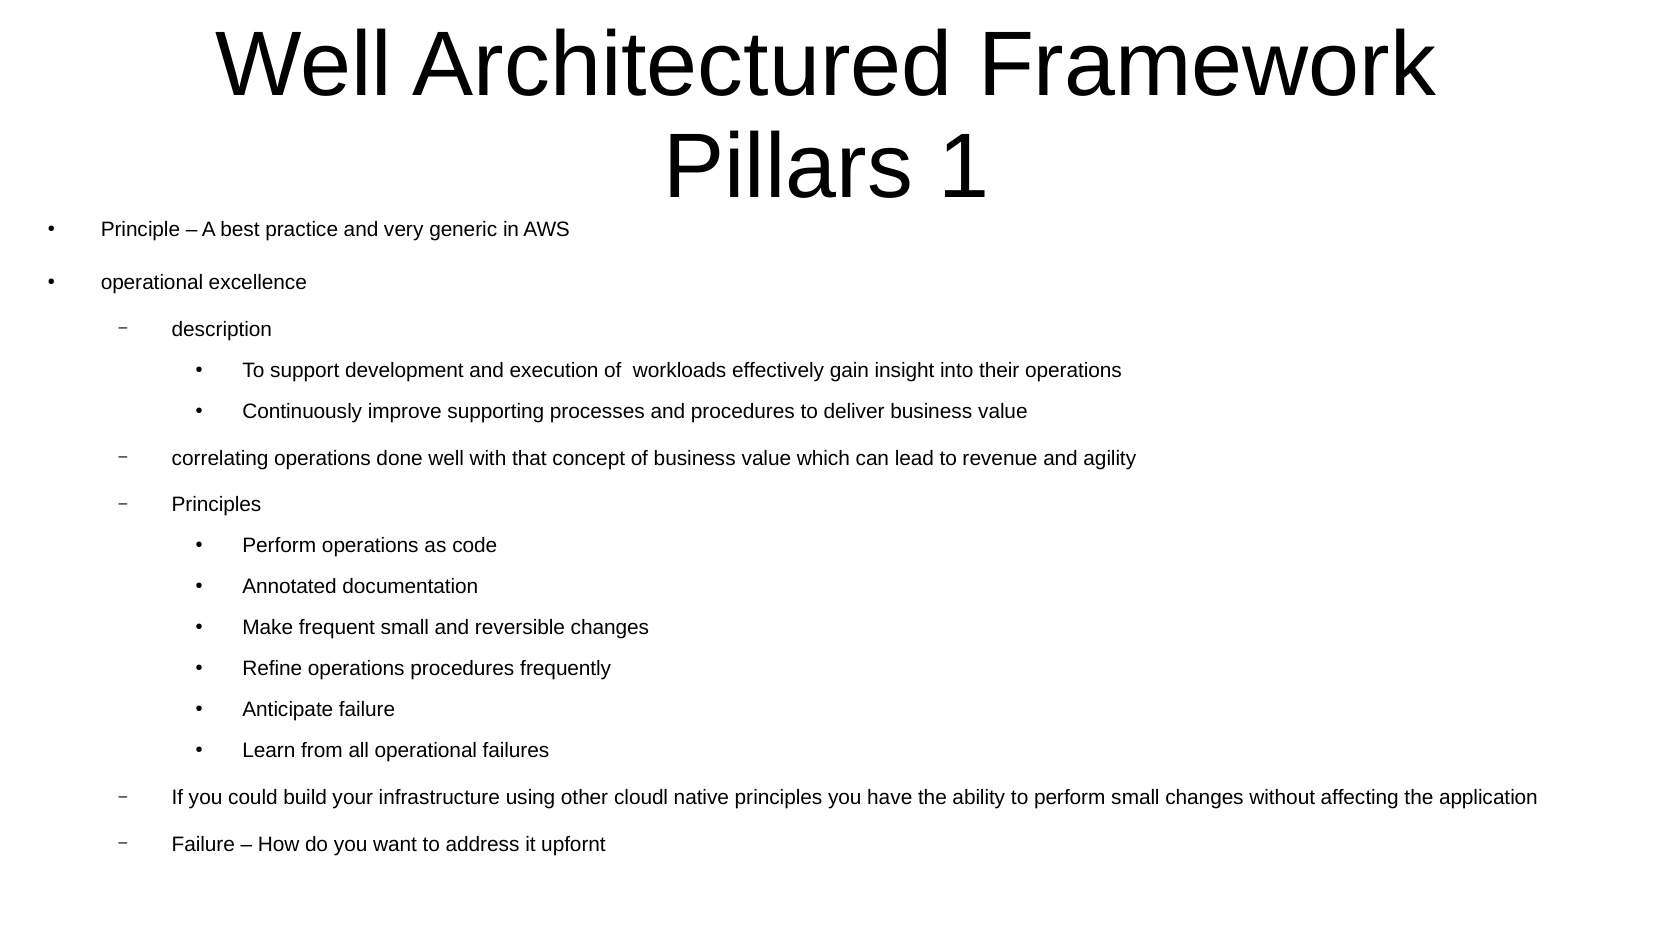

# Well Architectured Framework Pillars 1
Principle – A best practice and very generic in AWS
operational excellence
description
To support development and execution of workloads effectively gain insight into their operations
Continuously improve supporting processes and procedures to deliver business value
correlating operations done well with that concept of business value which can lead to revenue and agility
Principles
Perform operations as code
Annotated documentation
Make frequent small and reversible changes
Refine operations procedures frequently
Anticipate failure
Learn from all operational failures
If you could build your infrastructure using other cloudl native principles you have the ability to perform small changes without affecting the application
Failure – How do you want to address it upfornt